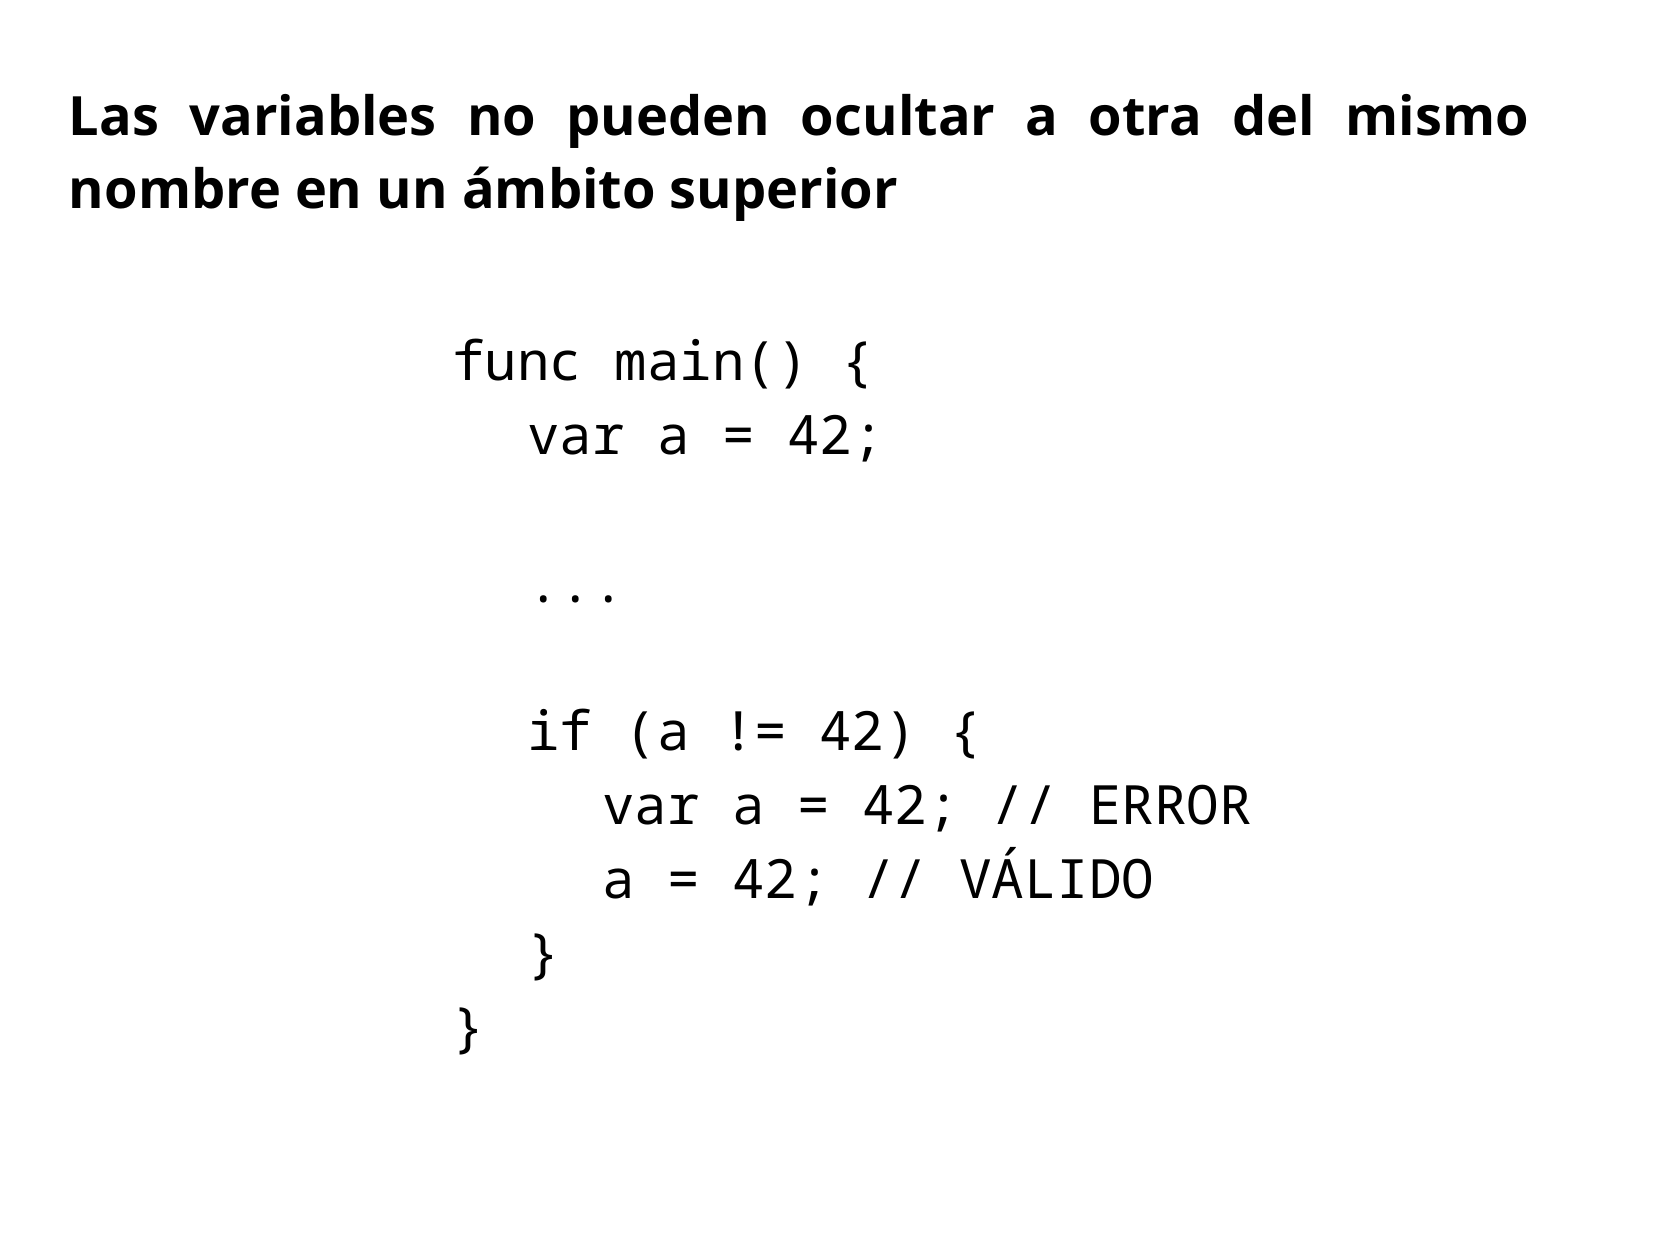

Las variables no pueden ocultar a otra del mismo nombre en un ámbito superior
func main() {
	var a = 42;
	...
	if (a != 42) {
		var a = 42; // ERROR
		a = 42; // VÁLIDO
	}
}